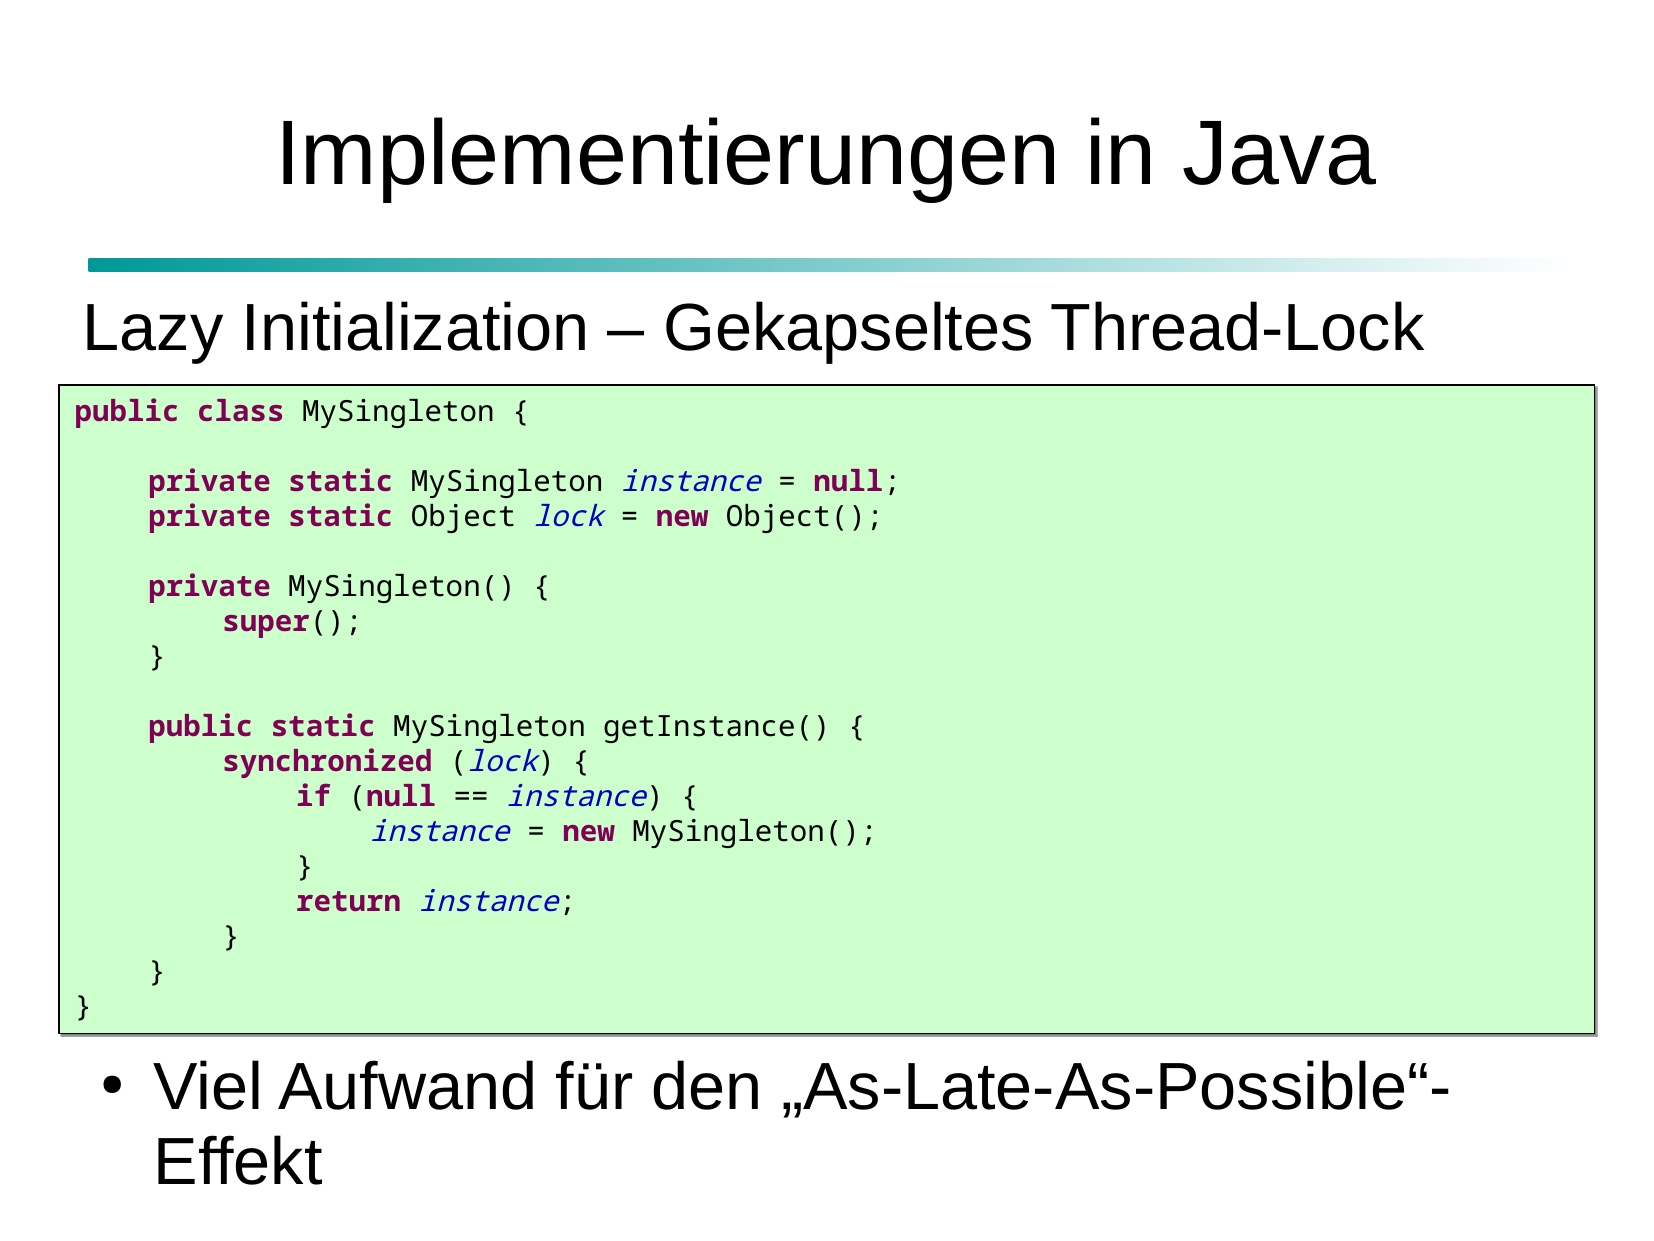

# Implementierungen in Java
Lazy Initialization – Gekapseltes Thread-Lock
public class MySingleton {
	private static MySingleton instance = null;
	private static Object lock = new Object();
	private MySingleton() {
		super();
	}
	public static MySingleton getInstance() {
		synchronized (lock) {
			if (null == instance) {
				instance = new MySingleton();
			}
			return instance;
		}
	}
}
Viel Aufwand für den „As-Late-As-Possible“-Effekt